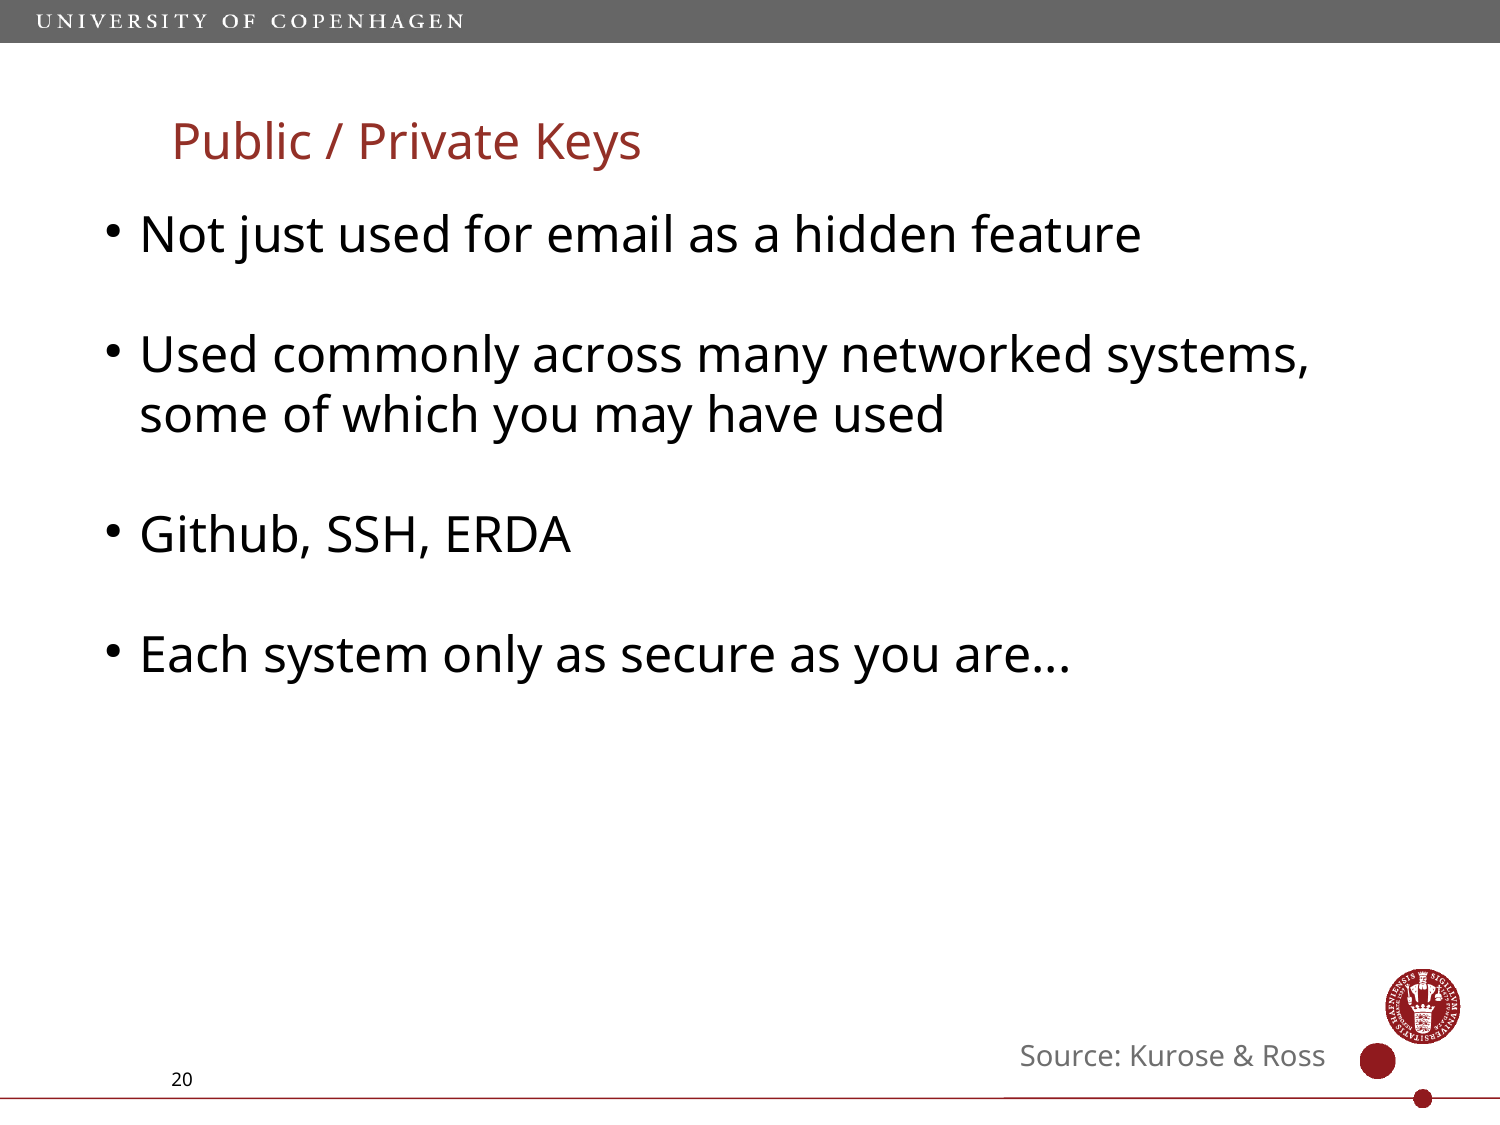

Public / Private Keys
Not just used for email as a hidden feature
Used commonly across many networked systems, some of which you may have used
Github, SSH, ERDA
Each system only as secure as you are...
Source: Kurose & Ross